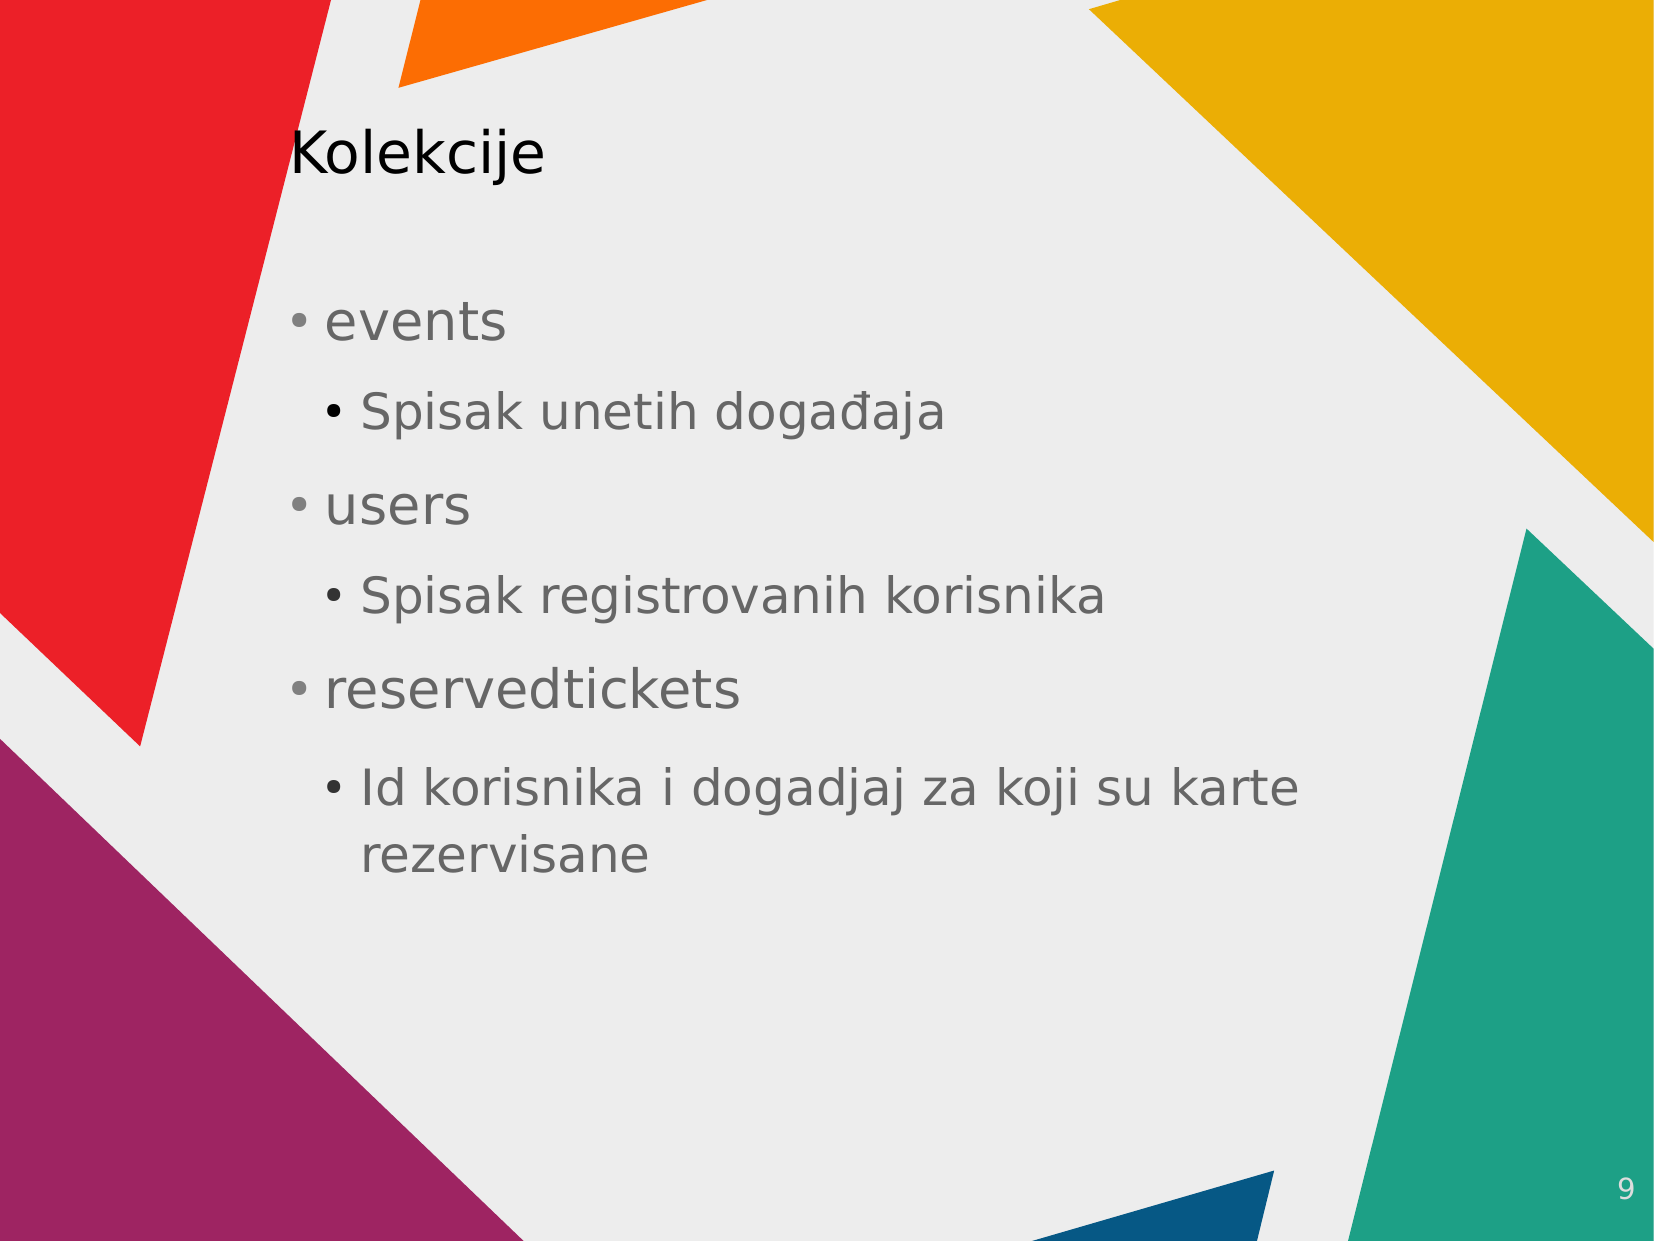

# Kolekcije
events
Spisak unetih događaja
users
Spisak registrovanih korisnika
reservedtickets
Id korisnika i dogadjaj za koji su karte rezervisane
9